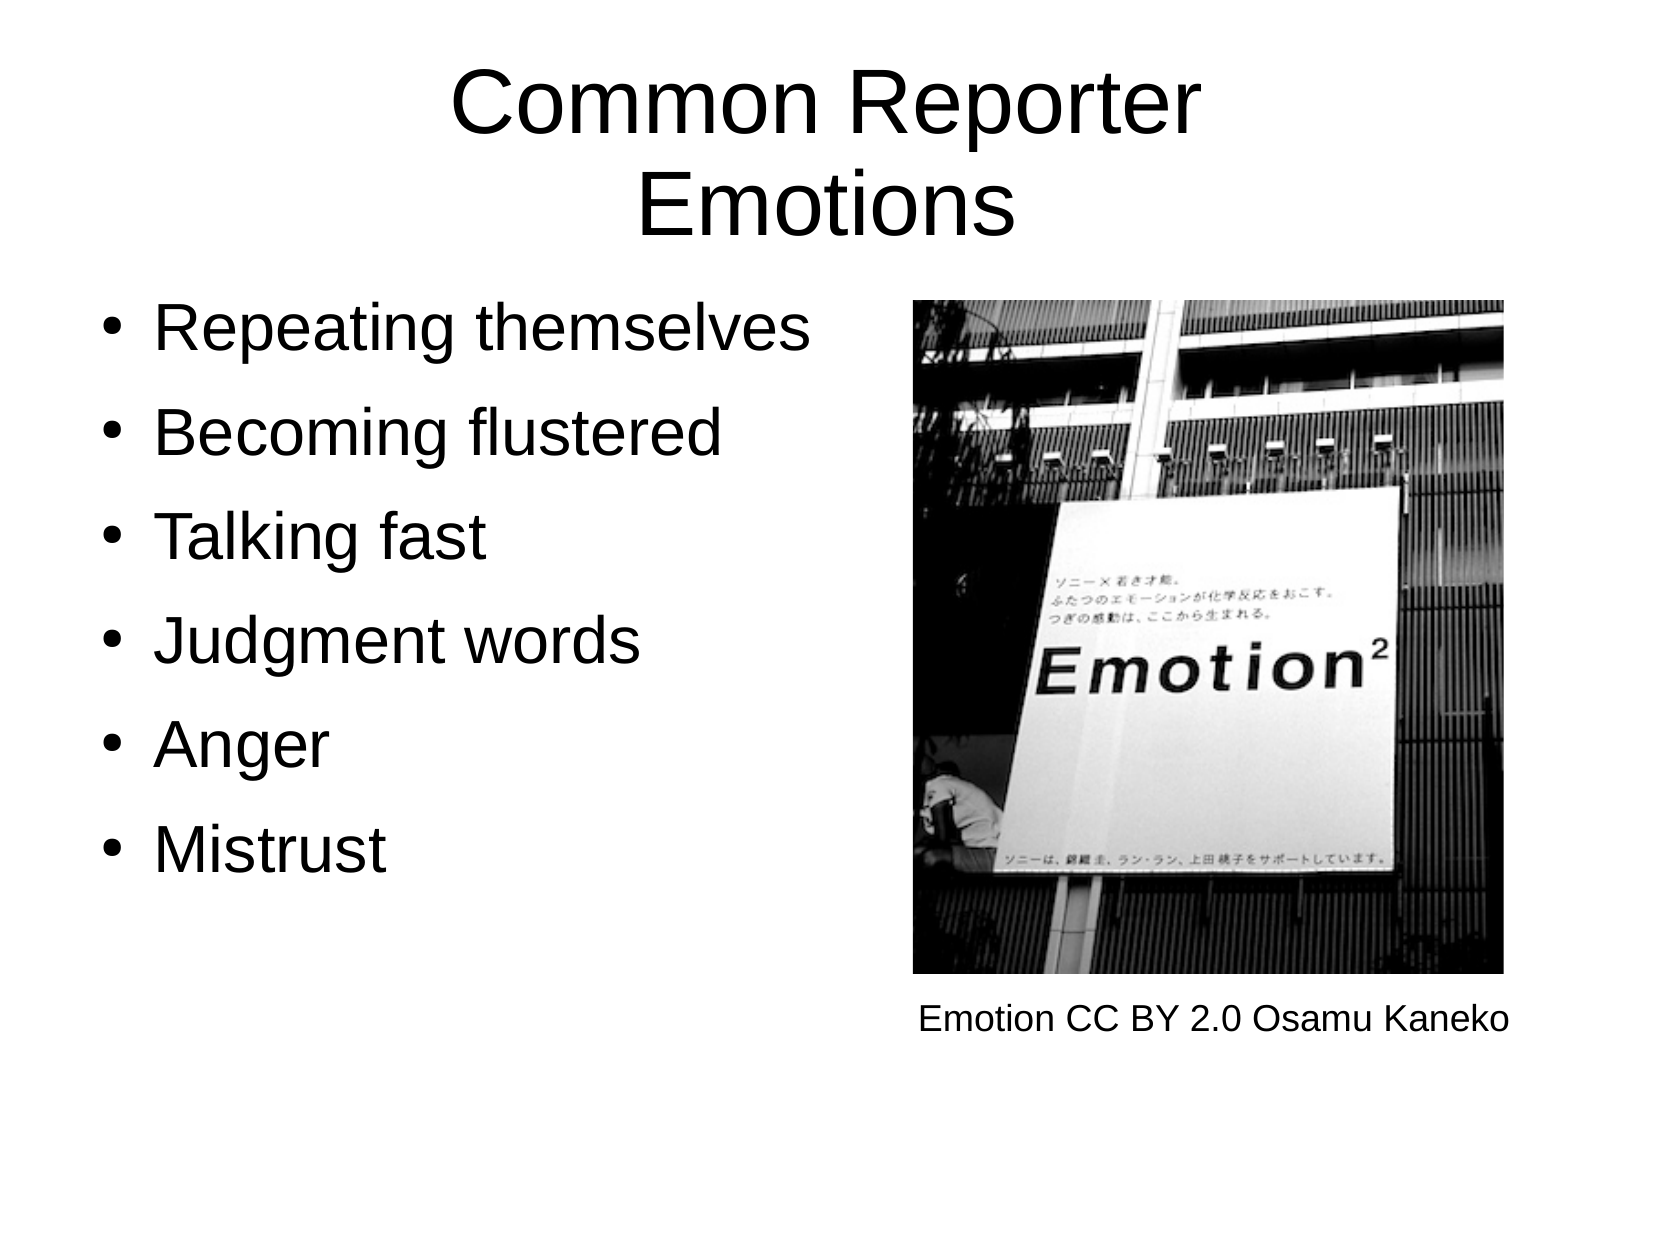

# Common Reporter Emotions
Repeating themselves
Becoming flustered
Talking fast
Judgment words
Anger
Mistrust
Emotion CC BY 2.0 Osamu Kaneko